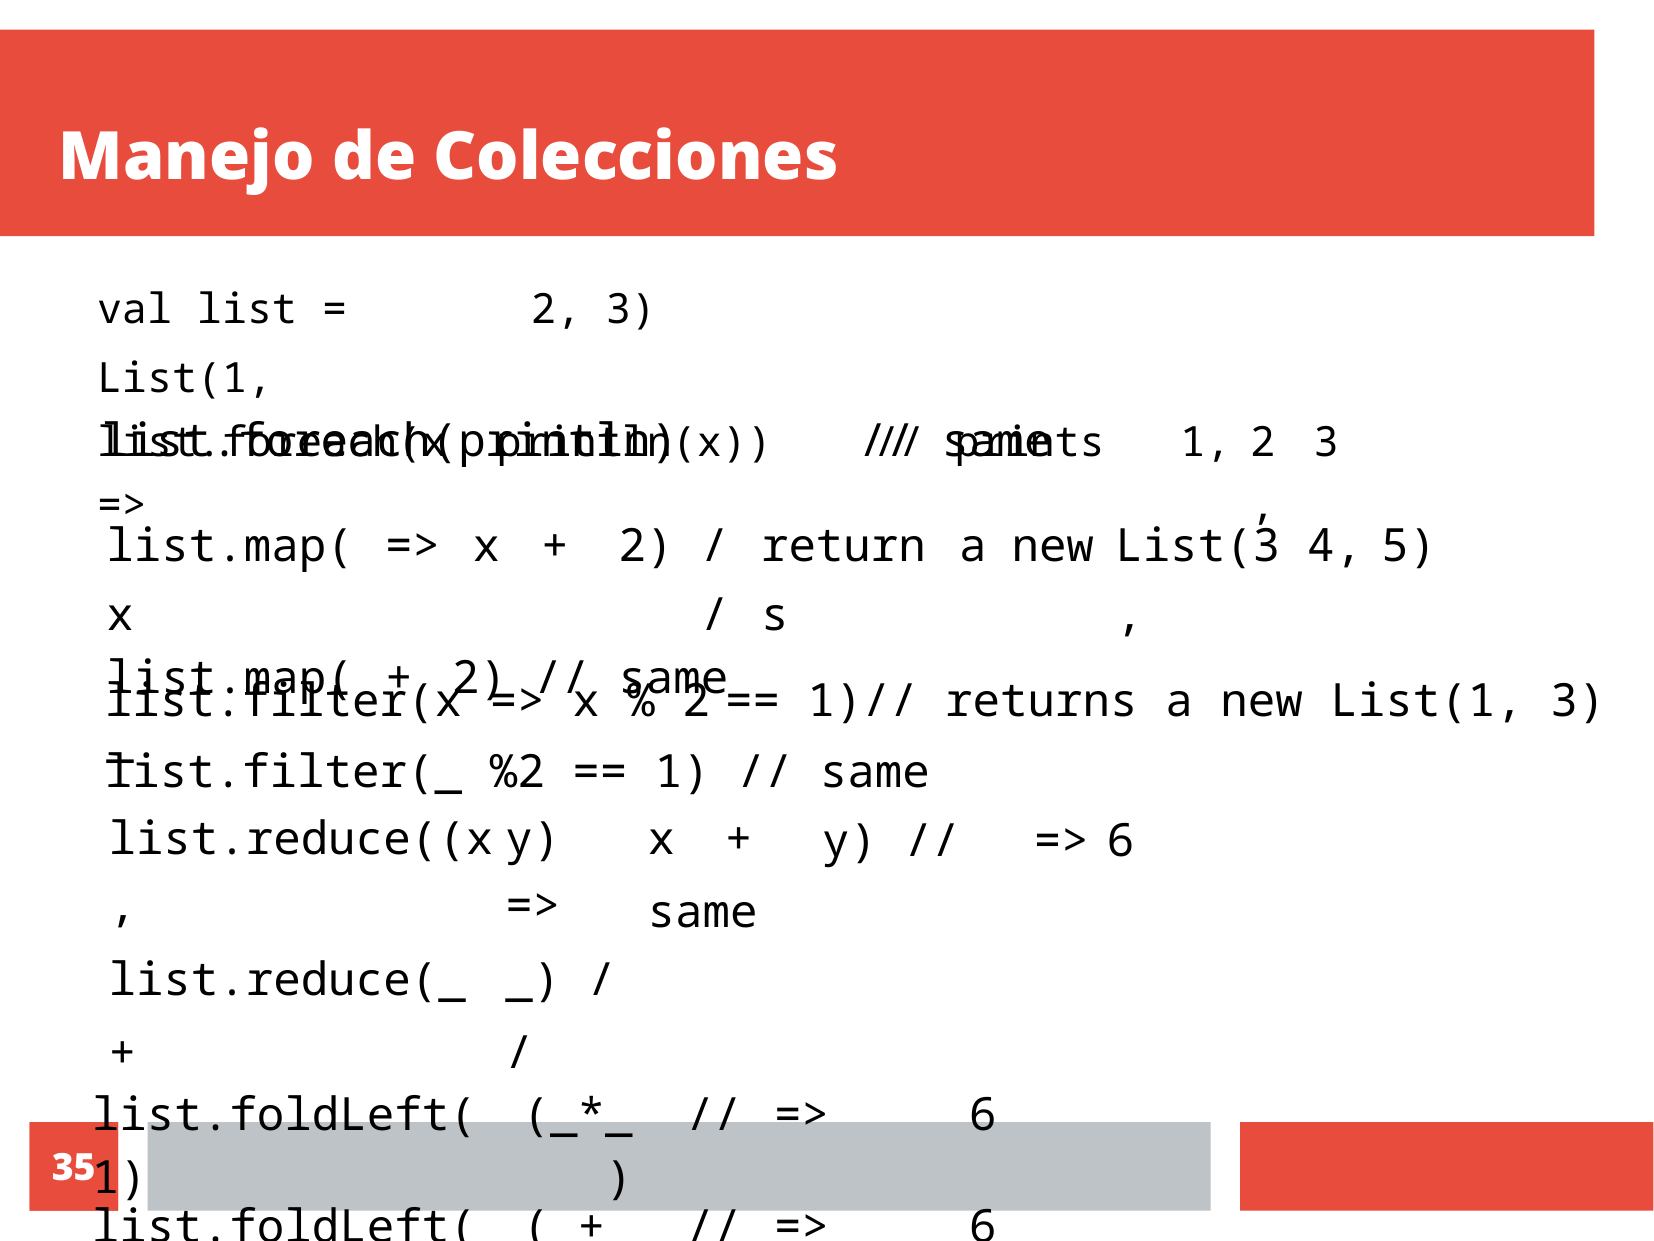

# Manejo de Colecciones
| val list = List(1, | 2, 3) | | | | | |
| --- | --- | --- | --- | --- | --- | --- |
| list.foreach(x => | println(x)) | // | prints | 1, | 2, | 3 |
list.foreach(println)	// same
| list.map(x | => | x + | 2) // | returns | a | new | List(3, | 4, | 5) |
| --- | --- | --- | --- | --- | --- | --- | --- | --- | --- |
| list.map(\_ | + | 2) // | same | | | | | | |
list.filter(x => x % 2	== 1)// returns a new List(1, 3)
list.filter(_ %2 == 1) // same
| list.reduce((x, list.reduce(\_ + | y) => \_) // | x + same | | y) // | | => | 6 |
| --- | --- | --- | --- | --- | --- | --- | --- |
| list.foldLeft(1) | (\_\*\_) | // | => | | 6 | | |
| list.foldLeft(0) | (\_+\_) | // | => | | 6 | | |
35